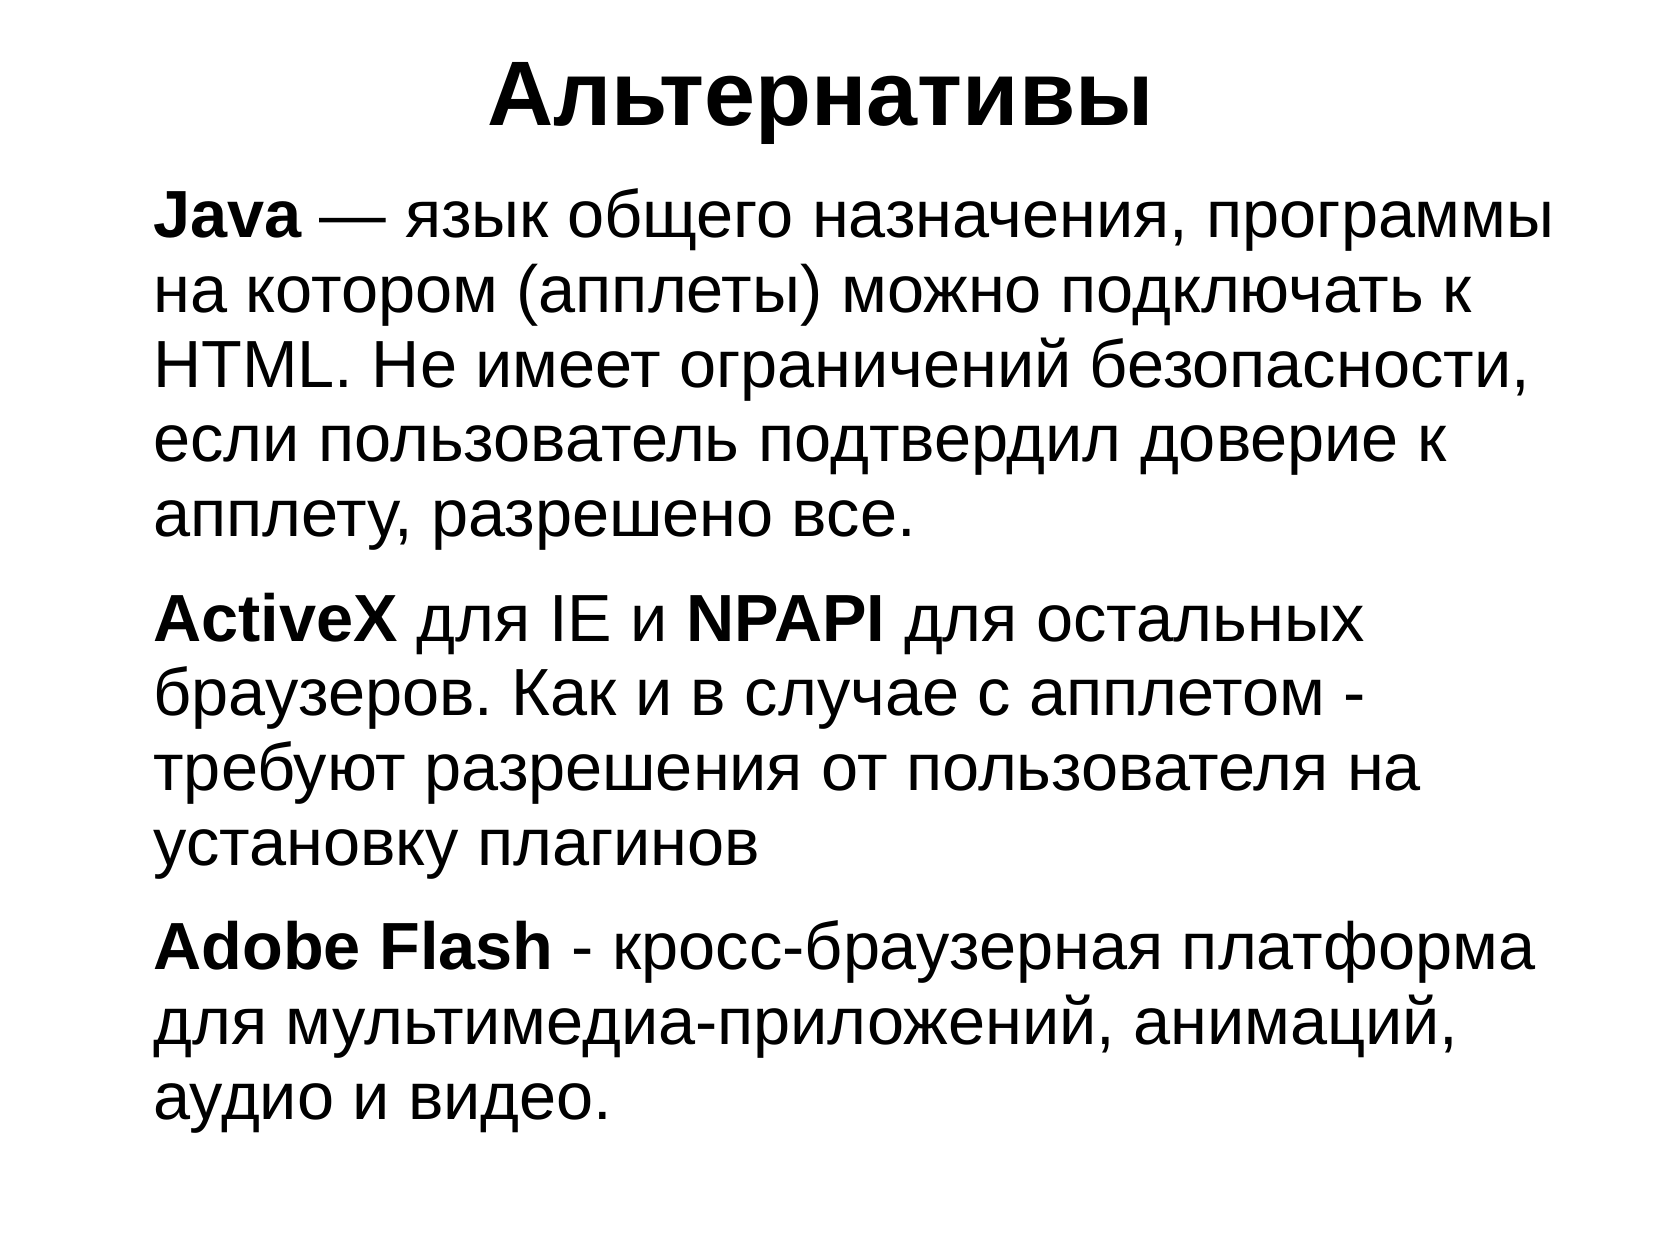

# Альтернативы
Java — язык общего назначения, программы на котором (апплеты) можно подключать к HTML. Не имеет ограничений безопасности, если пользователь подтвердил доверие к апплету, разрешено все.
ActiveX для IE и NPAPI для остальных браузеров. Как и в случае с апплетом - требуют разрешения от пользователя на установку плагинов
Adobe Flash - кросс-браузерная платформа для мультимедиа-приложений, анимаций, аудио и видео.